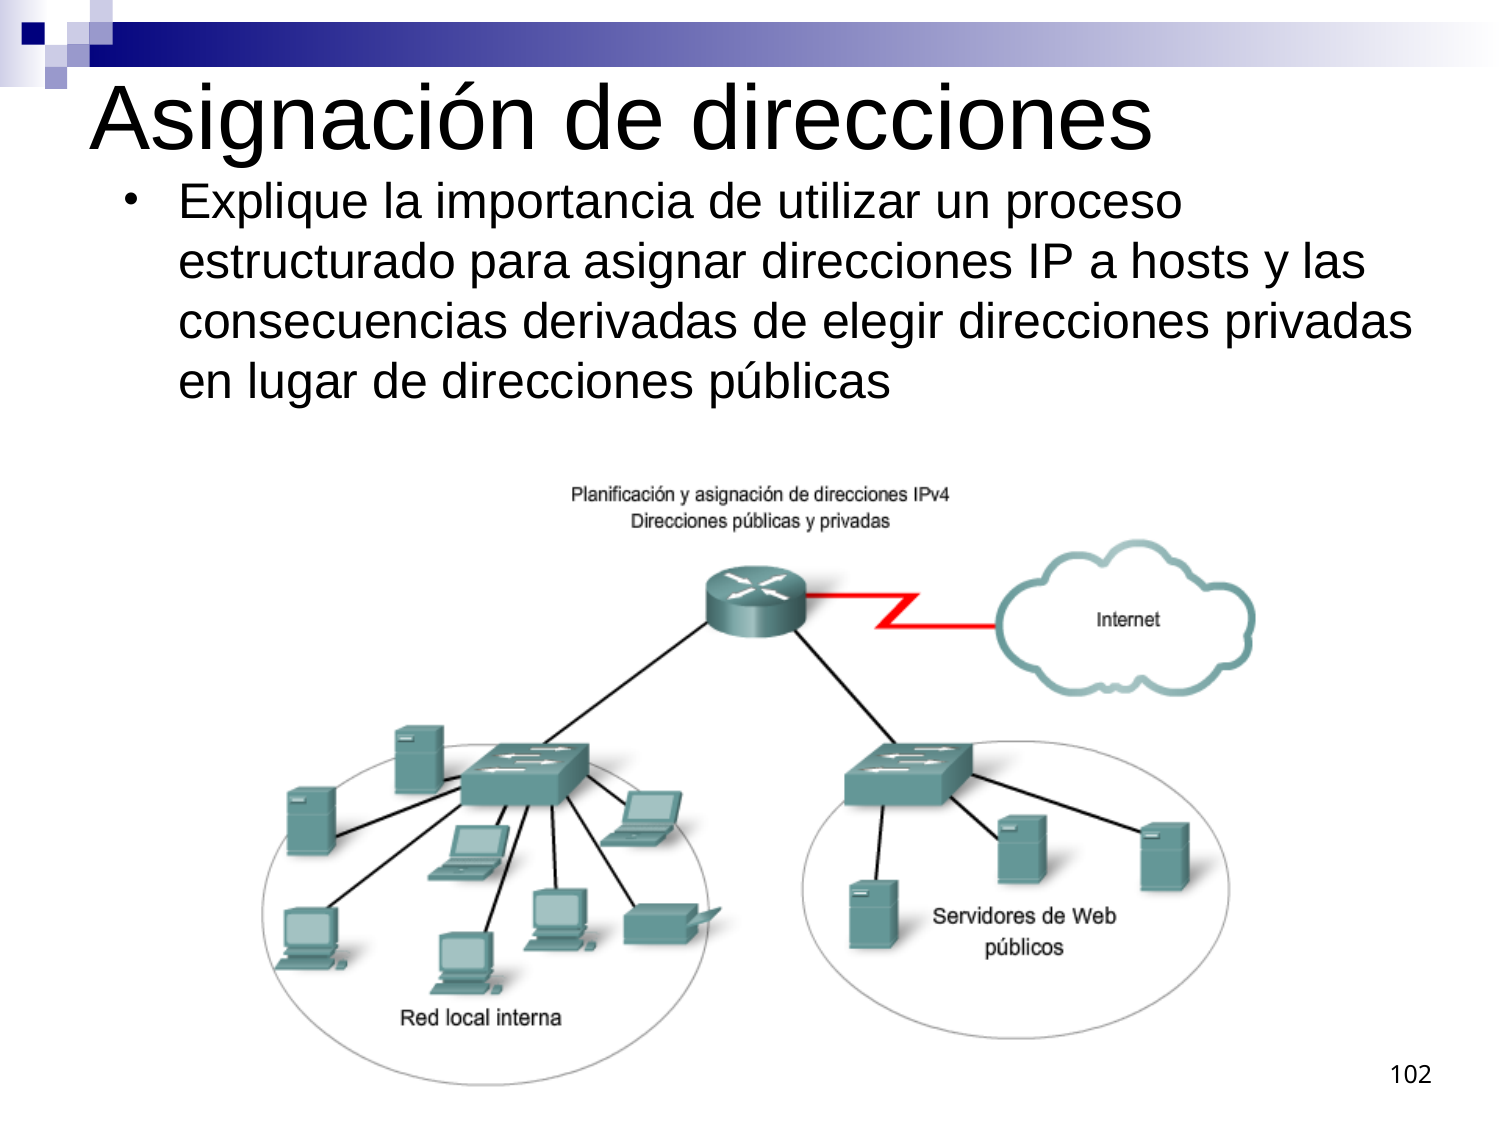

Asignación de direcciones
Explique la importancia de utilizar un proceso estructurado para asignar direcciones IP a hosts y las consecuencias derivadas de elegir direcciones privadas en lugar de direcciones públicas